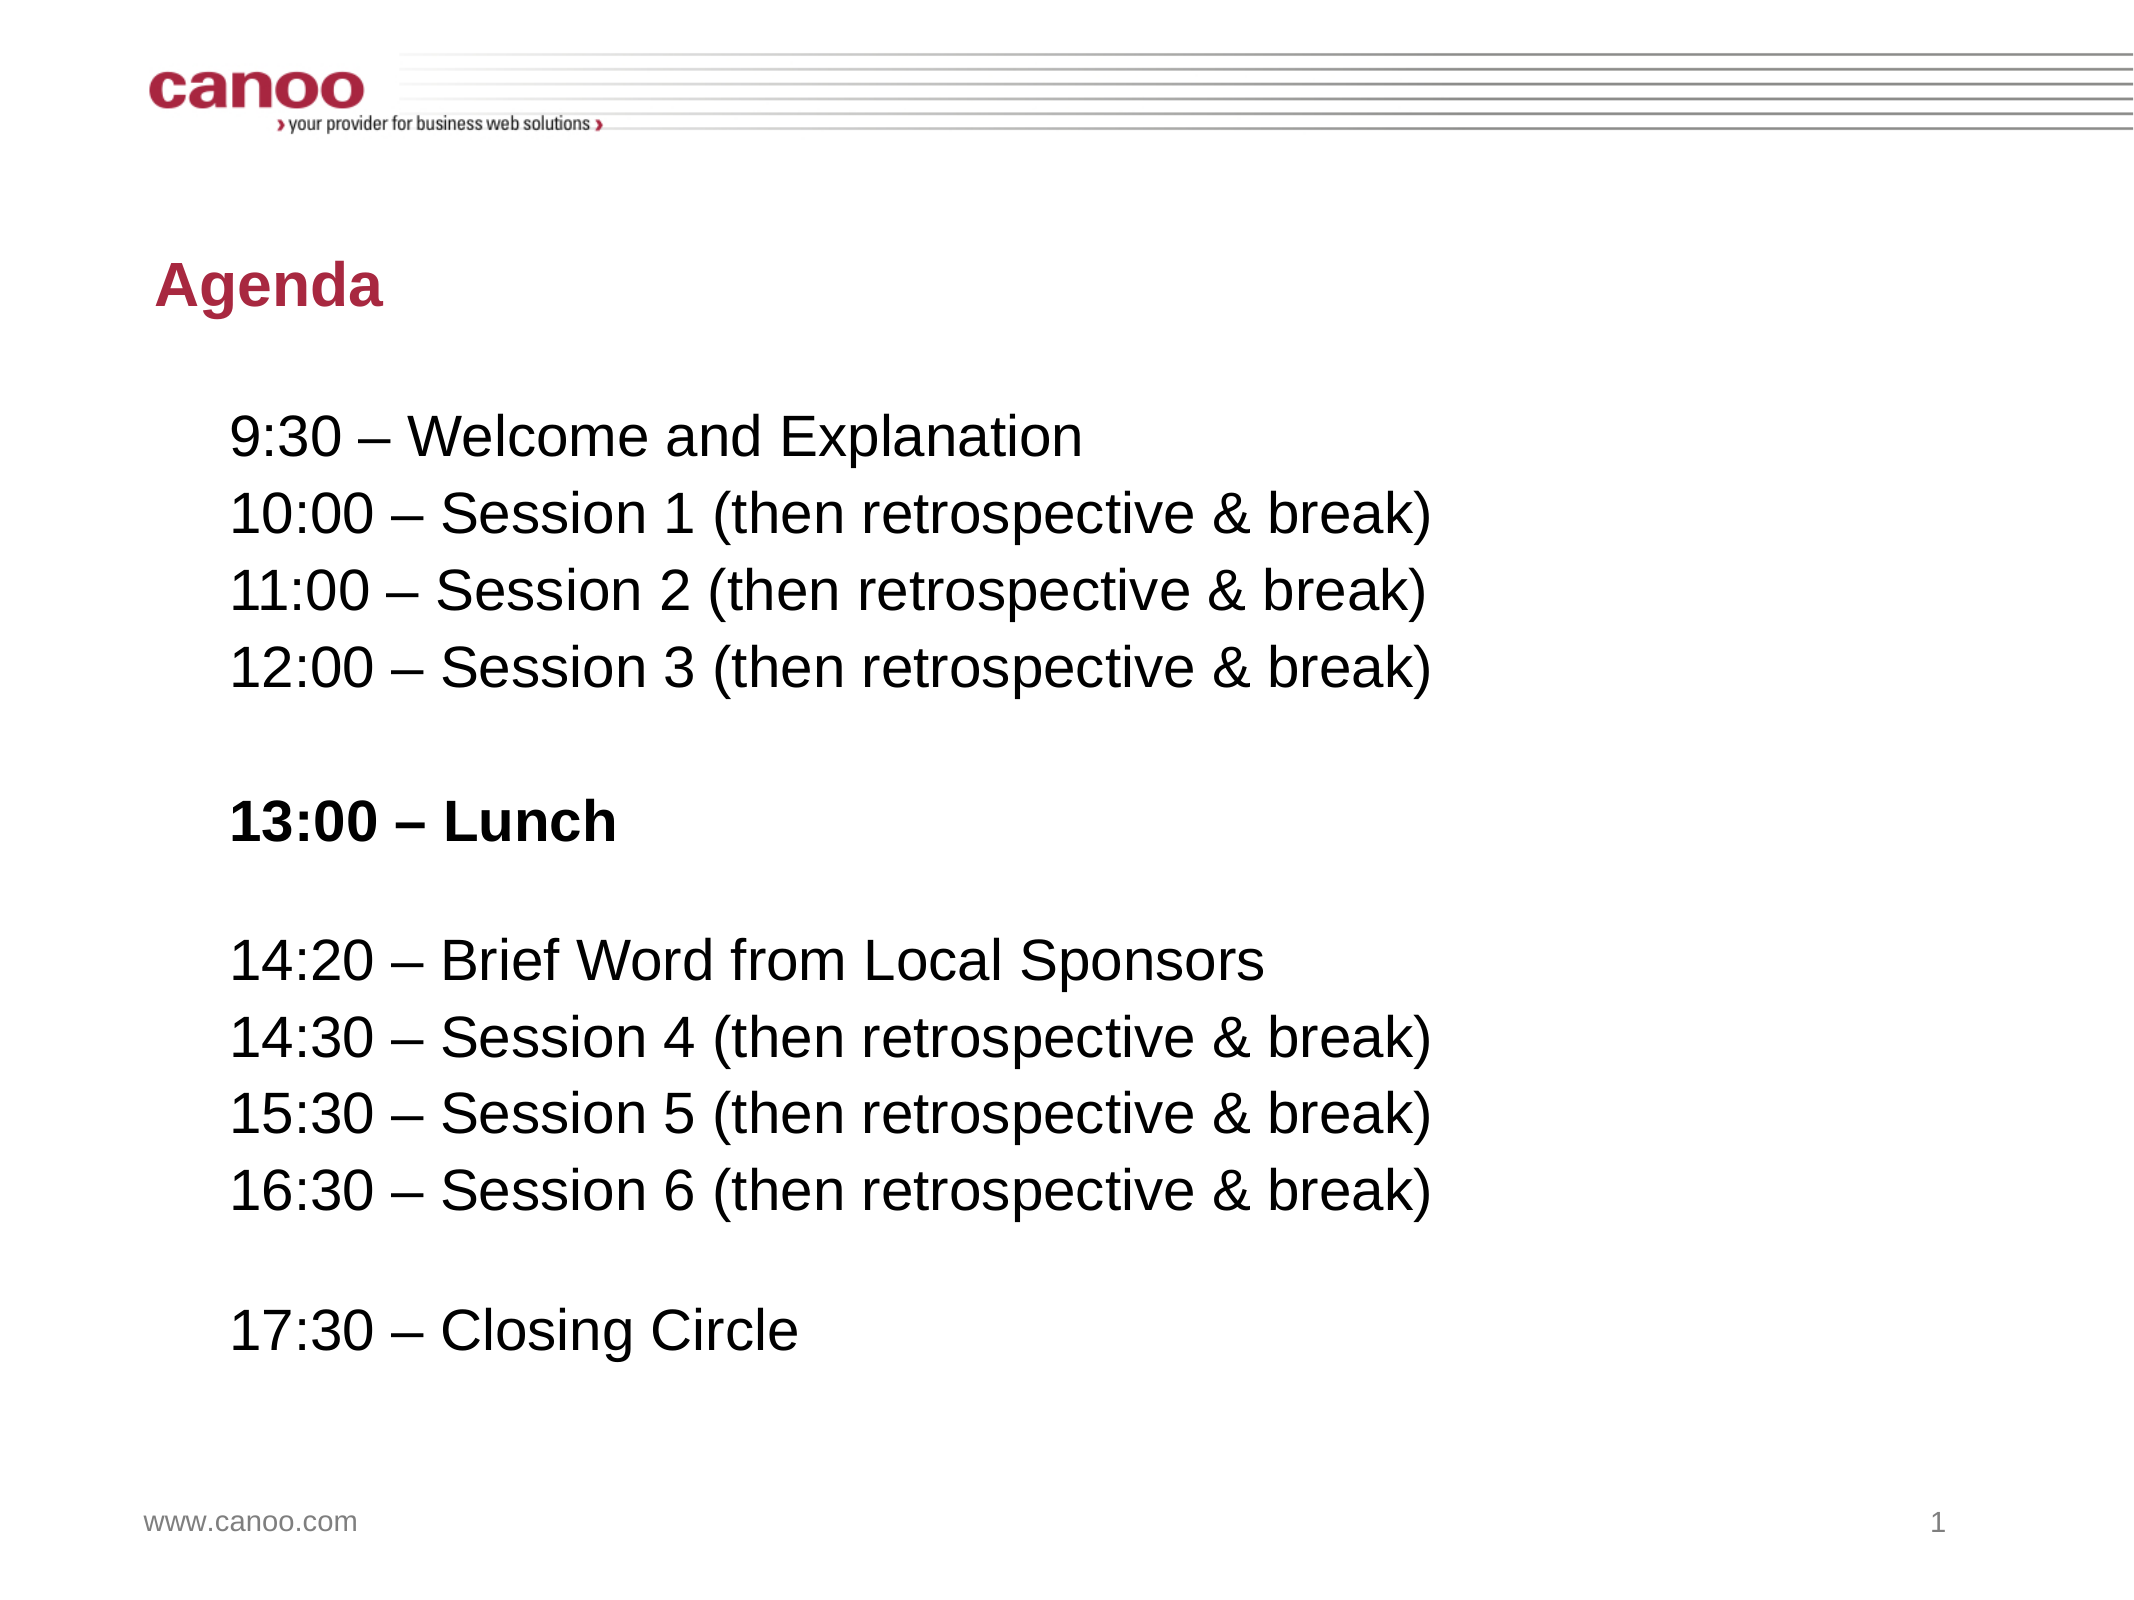

# Agenda
9:30 – Welcome and Explanation
10:00 – Session 1 (then retrospective & break)
11:00 – Session 2 (then retrospective & break)
12:00 – Session 3 (then retrospective & break)
13:00 – Lunch
14:20 – Brief Word from Local Sponsors
14:30 – Session 4 (then retrospective & break)
15:30 – Session 5 (then retrospective & break)
16:30 – Session 6 (then retrospective & break)
17:30 – Closing Circle